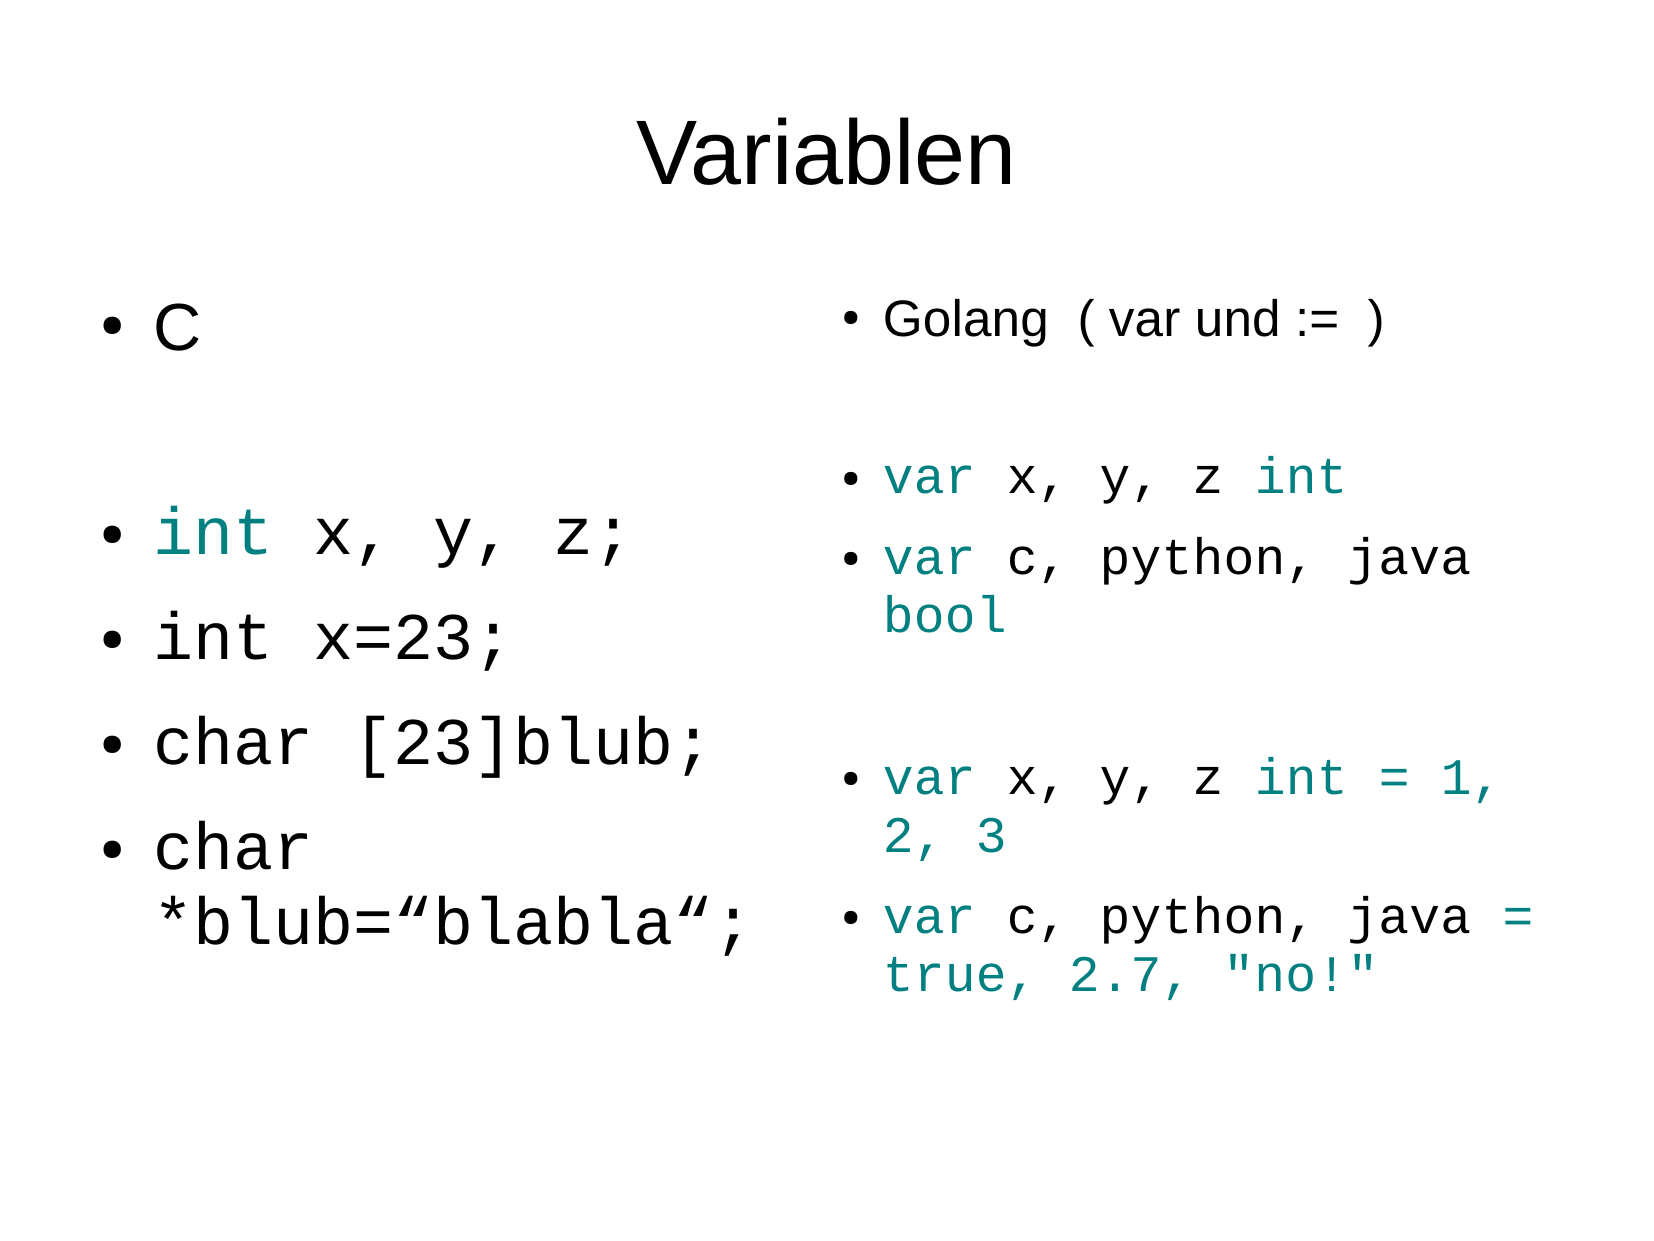

# Variablen
C
int x, y, z;
int x=23;
char [23]blub;
char *blub=“blabla“;
Golang ( var und := )
var x, y, z int
var c, python, java bool
var x, y, z int = 1, 2, 3
var c, python, java = true, 2.7, "no!"